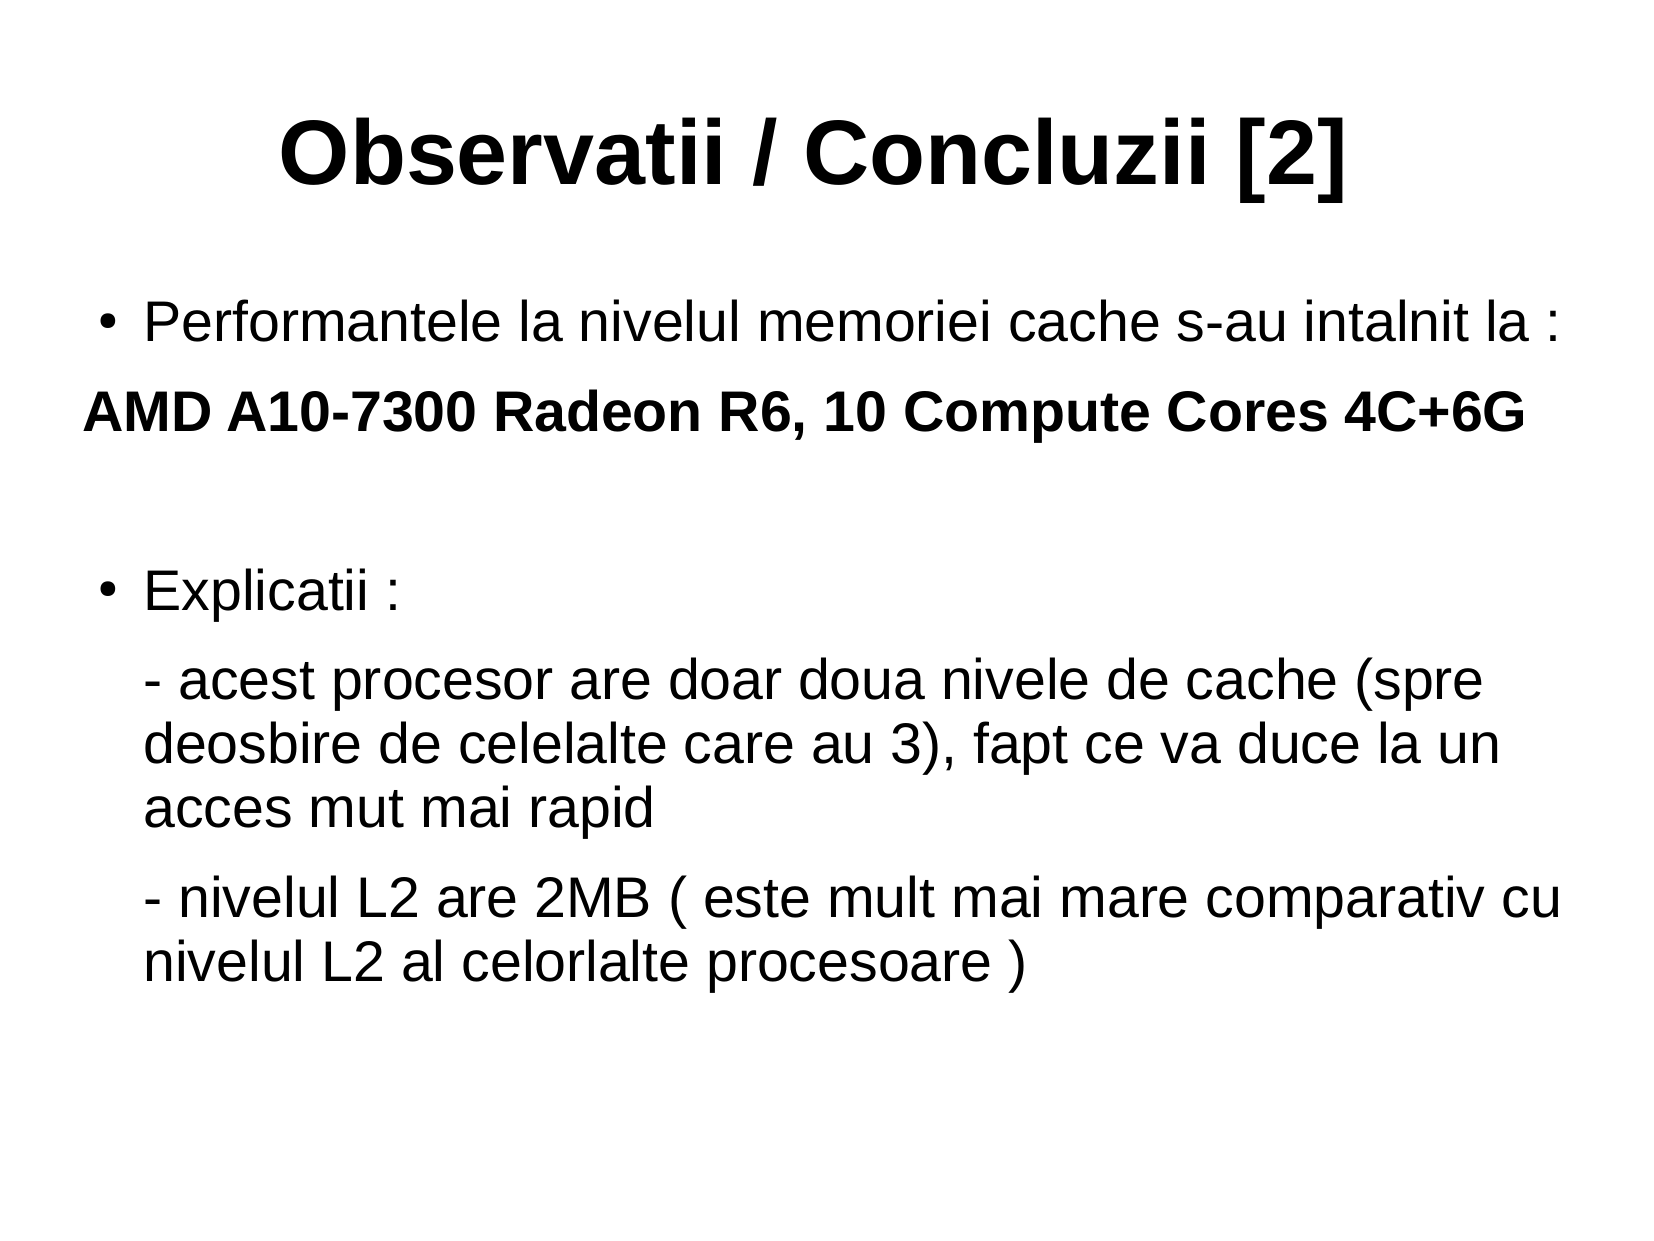

# Observatii / Concluzii [2]
Performantele la nivelul memoriei cache s-au intalnit la :
AMD A10-7300 Radeon R6, 10 Compute Cores 4C+6G
Explicatii :
- acest procesor are doar doua nivele de cache (spre deosbire de celelalte care au 3), fapt ce va duce la un acces mut mai rapid
- nivelul L2 are 2MB ( este mult mai mare comparativ cu nivelul L2 al celorlalte procesoare )